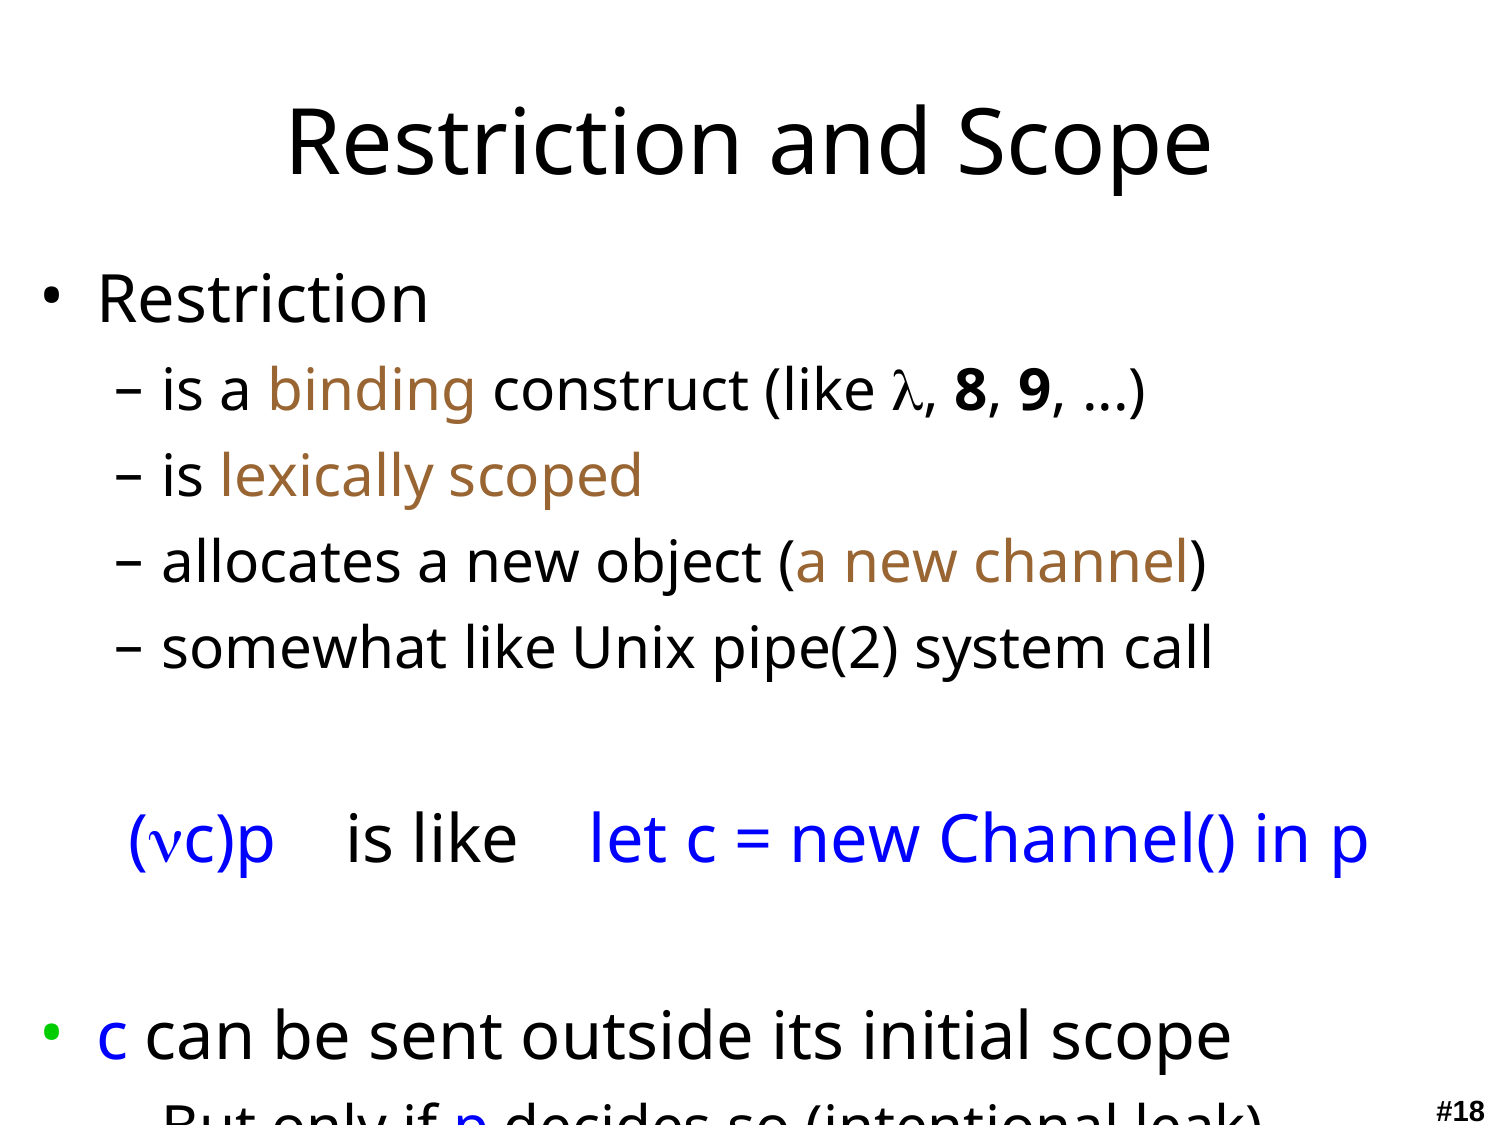

# Restriction and Scope
Restriction
is a binding construct (like , 8, 9, ...)
is lexically scoped
allocates a new object (a new channel)
somewhat like Unix pipe(2) system call
(c)p is like let c = new Channel() in p
c can be sent outside its initial scope
But only if p decides so (intentional leak)
18